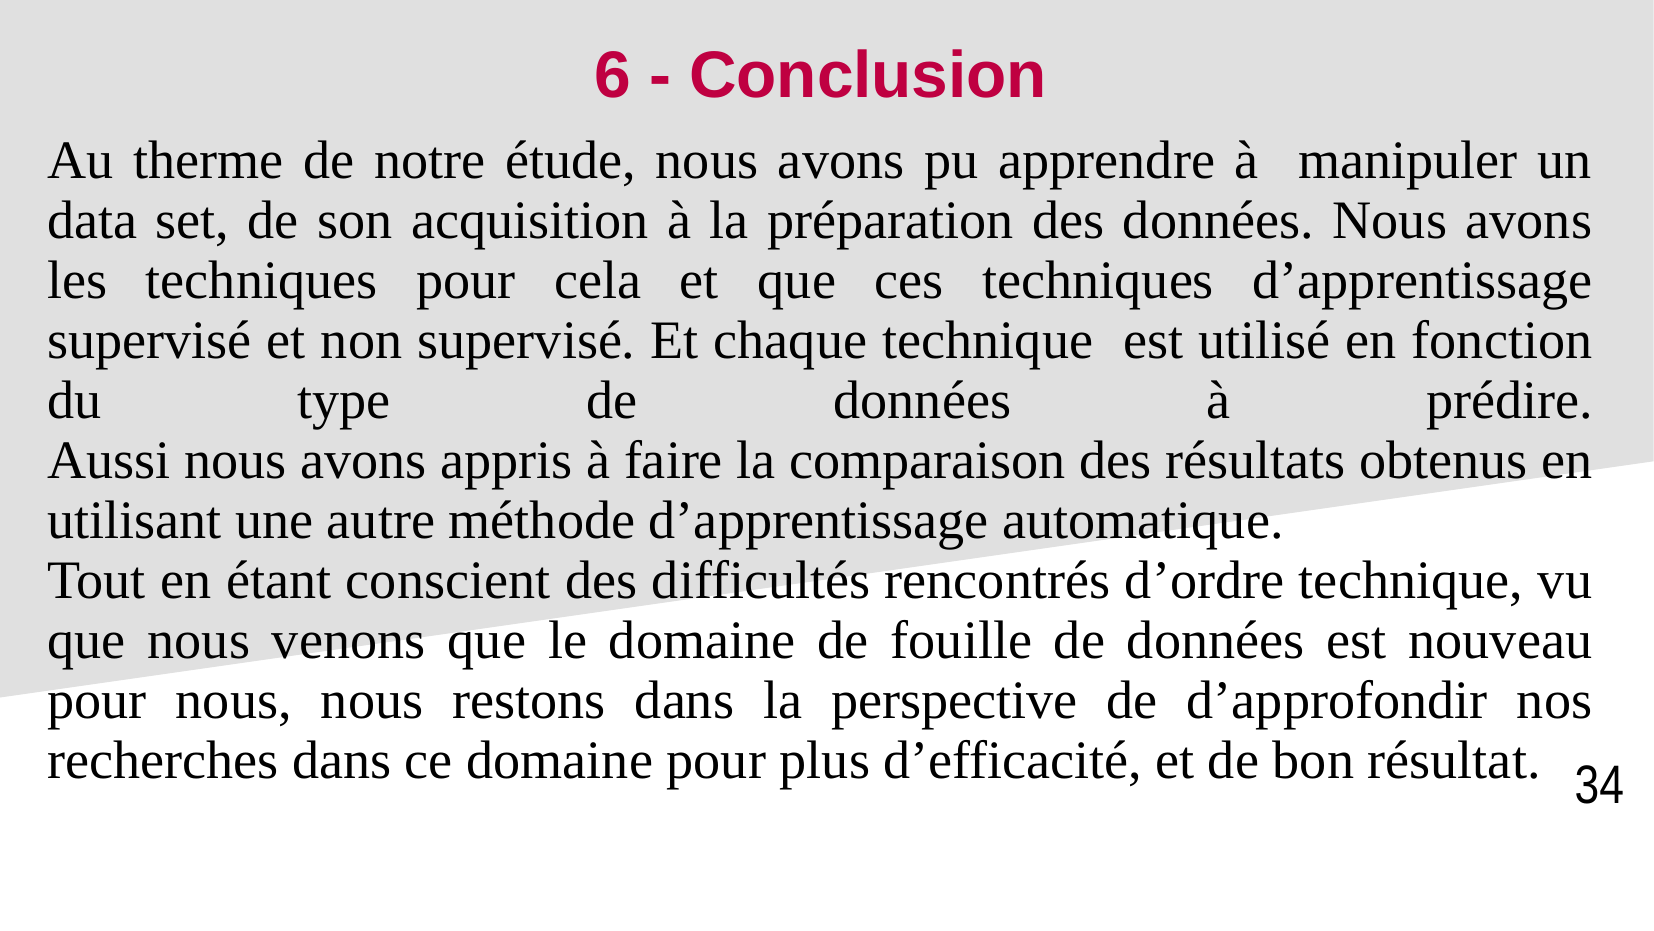

# 6 - Conclusion
Au therme de notre étude, nous avons pu apprendre à manipuler un data set, de son acquisition à la préparation des données. Nous avons les techniques pour cela et que ces techniques d’apprentissage supervisé et non supervisé. Et chaque technique est utilisé en fonction du type de données à prédire.
Aussi nous avons appris à faire la comparaison des résultats obtenus en utilisant une autre méthode d’apprentissage automatique.
Tout en étant conscient des difficultés rencontrés d’ordre technique, vu que nous venons que le domaine de fouille de données est nouveau pour nous, nous restons dans la perspective de d’approfondir nos recherches dans ce domaine pour plus d’efficacité, et de bon résultat.
34